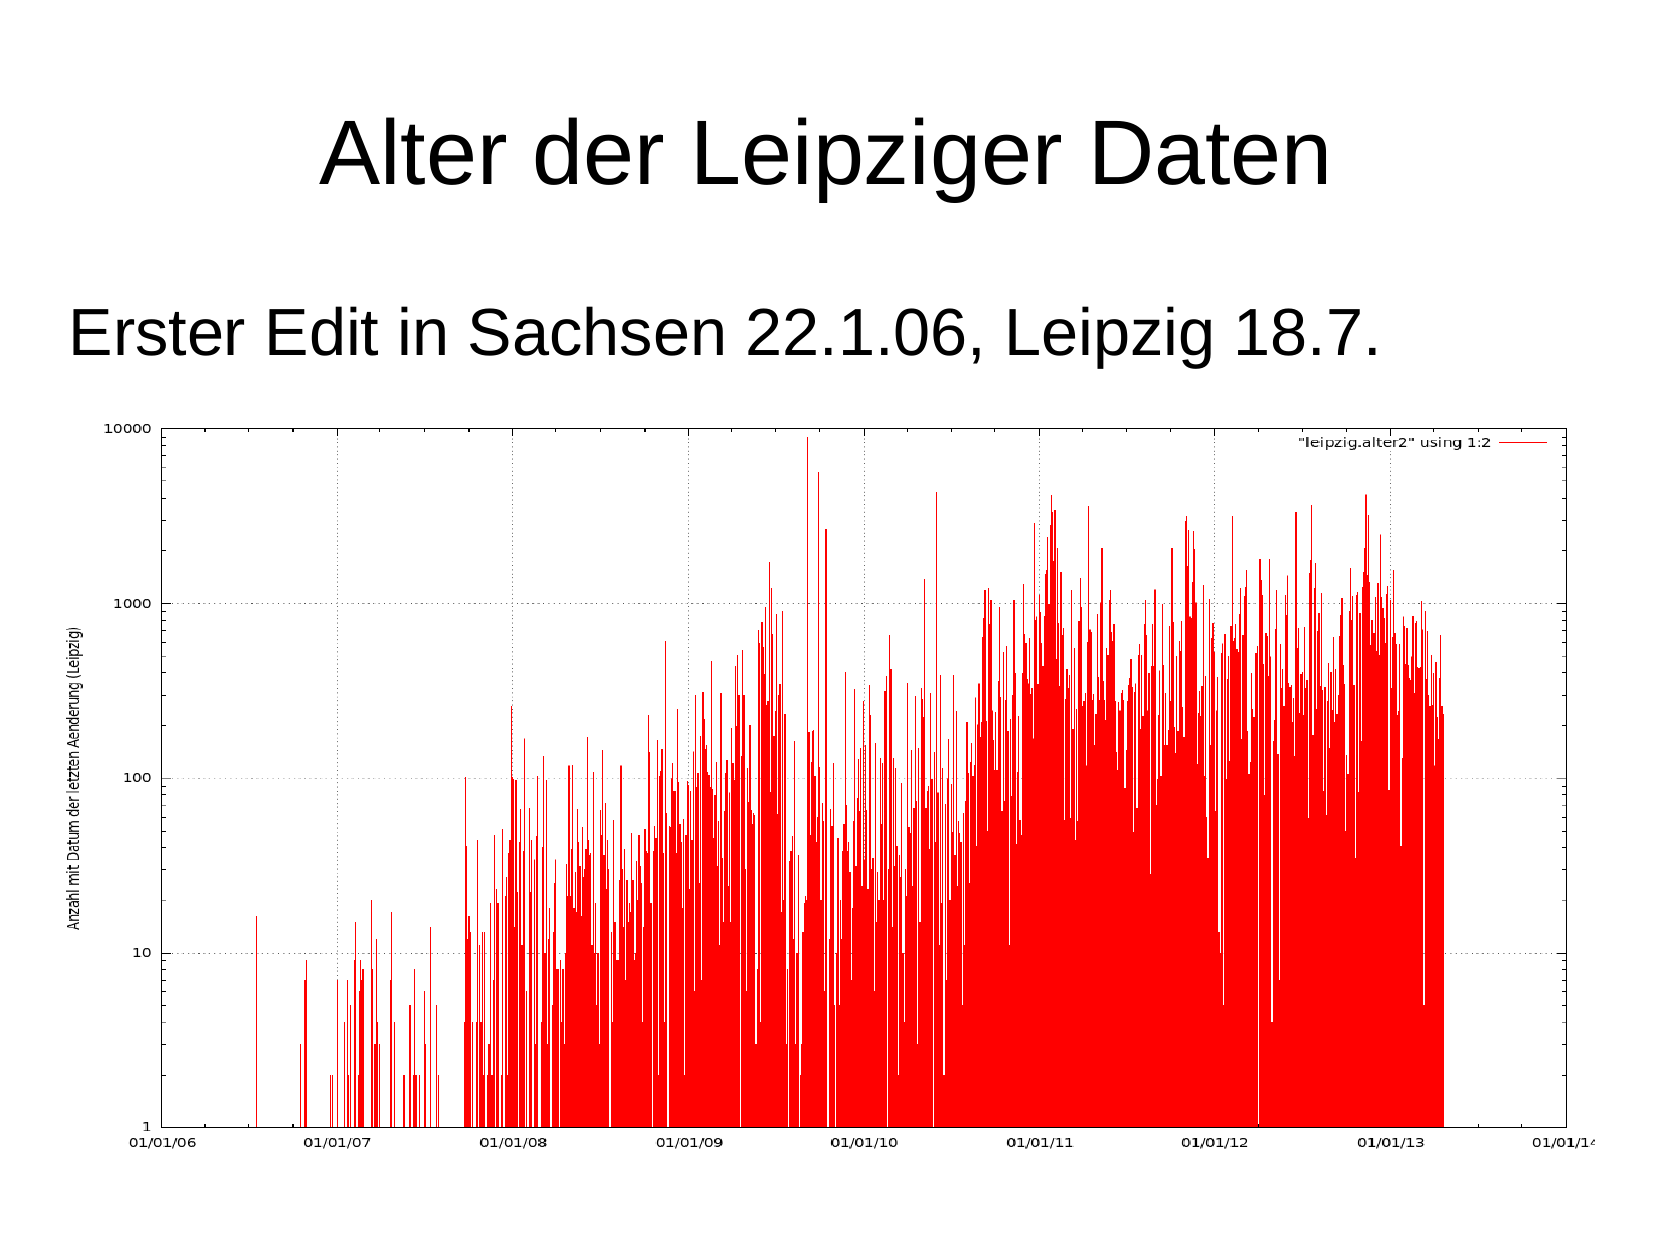

# Alter der Leipziger Daten
Erster Edit in Sachsen 22.1.06, Leipzig 18.7.